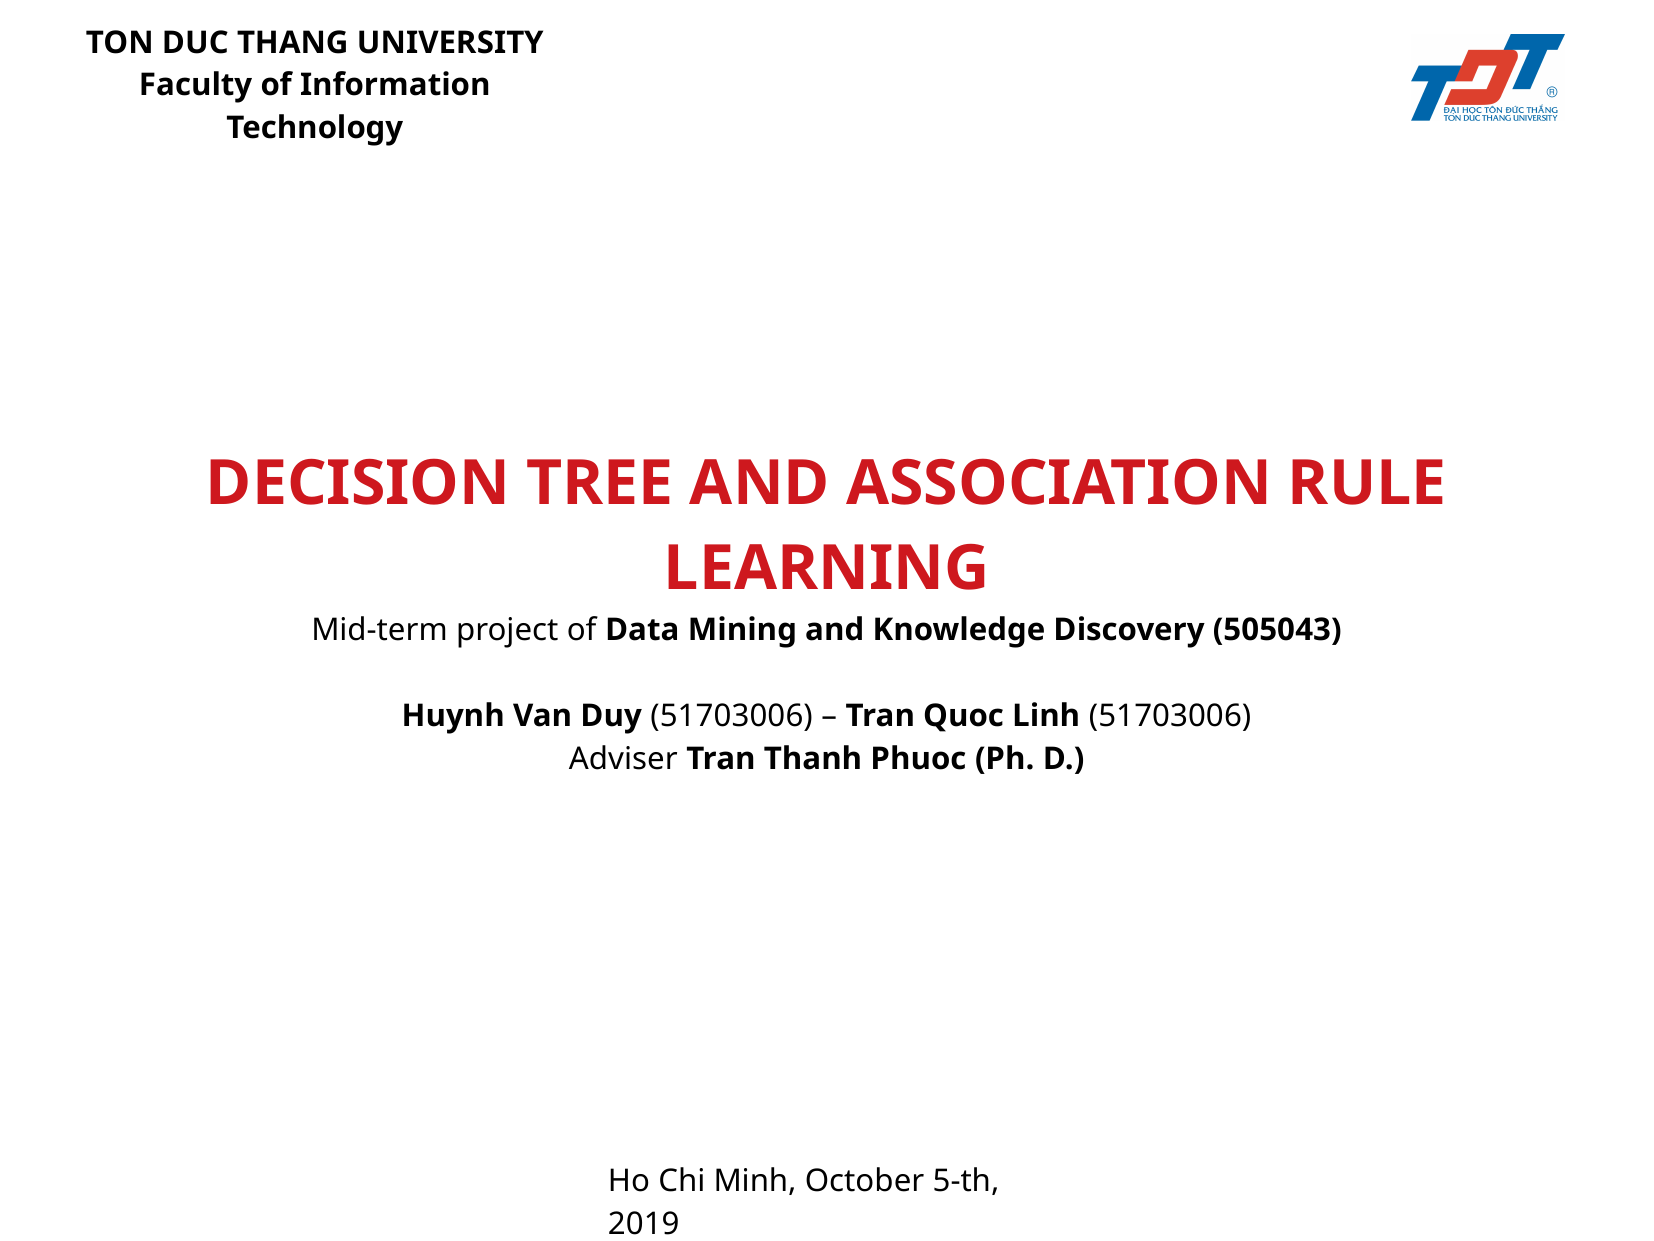

TON DUC THANG UNIVERSITY
Faculty of Information Technology
# DECISION TREE AND ASSOCIATION RULE LEARNING
Mid-term project of Data Mining and Knowledge Discovery (505043)
Huynh Van Duy (51703006) – Tran Quoc Linh (51703006)
Adviser Tran Thanh Phuoc (Ph. D.)
Ho Chi Minh, October 5-th, 2019